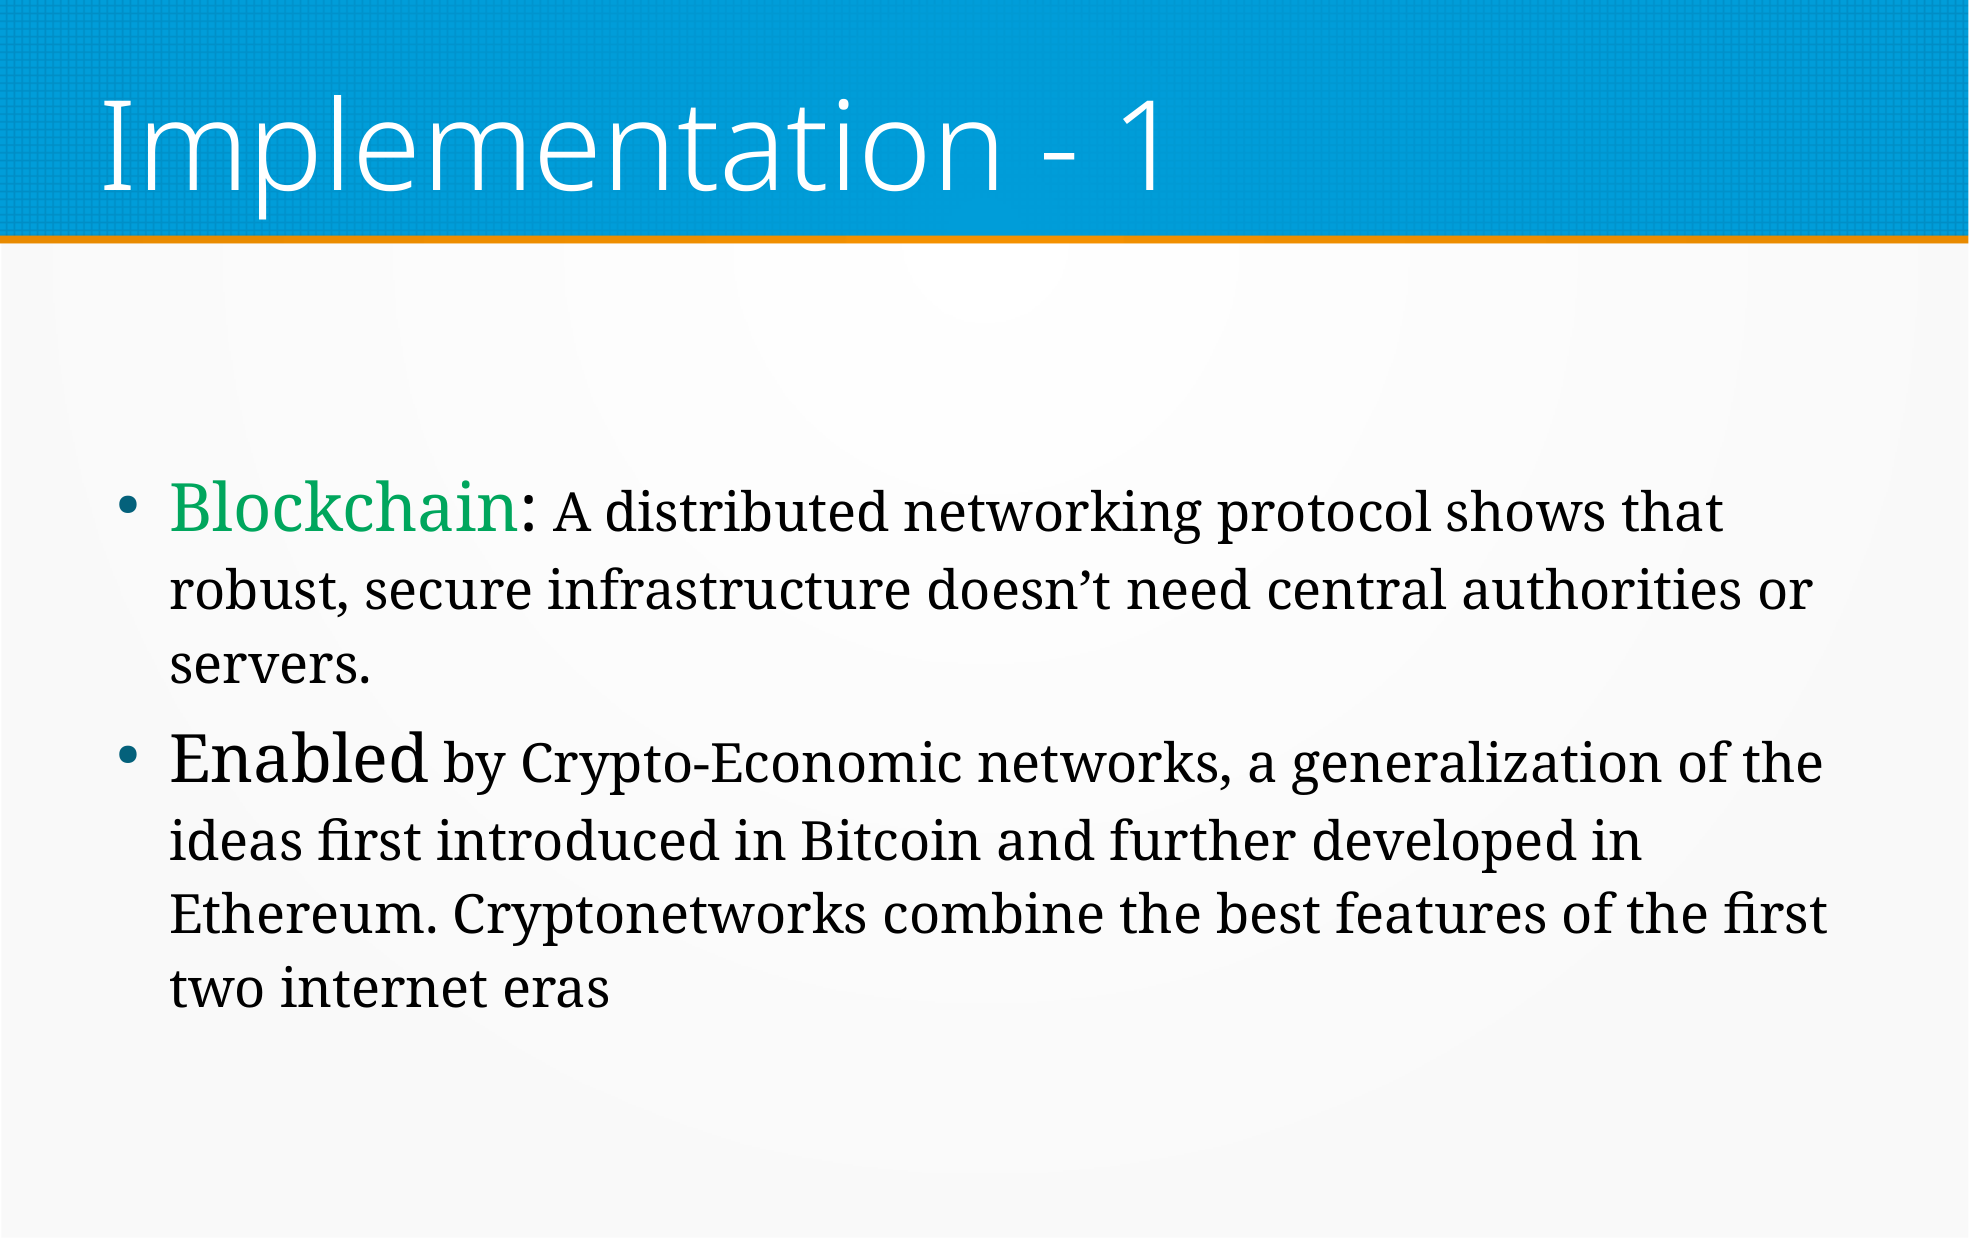

# Implementation - 1
Blockchain: A distributed networking protocol shows that robust, secure infrastructure doesn’t need central authorities or servers.
Enabled by Crypto-Economic networks, a generalization of the ideas first introduced in Bitcoin and further developed in Ethereum. Cryptonetworks combine the best features of the first two internet eras